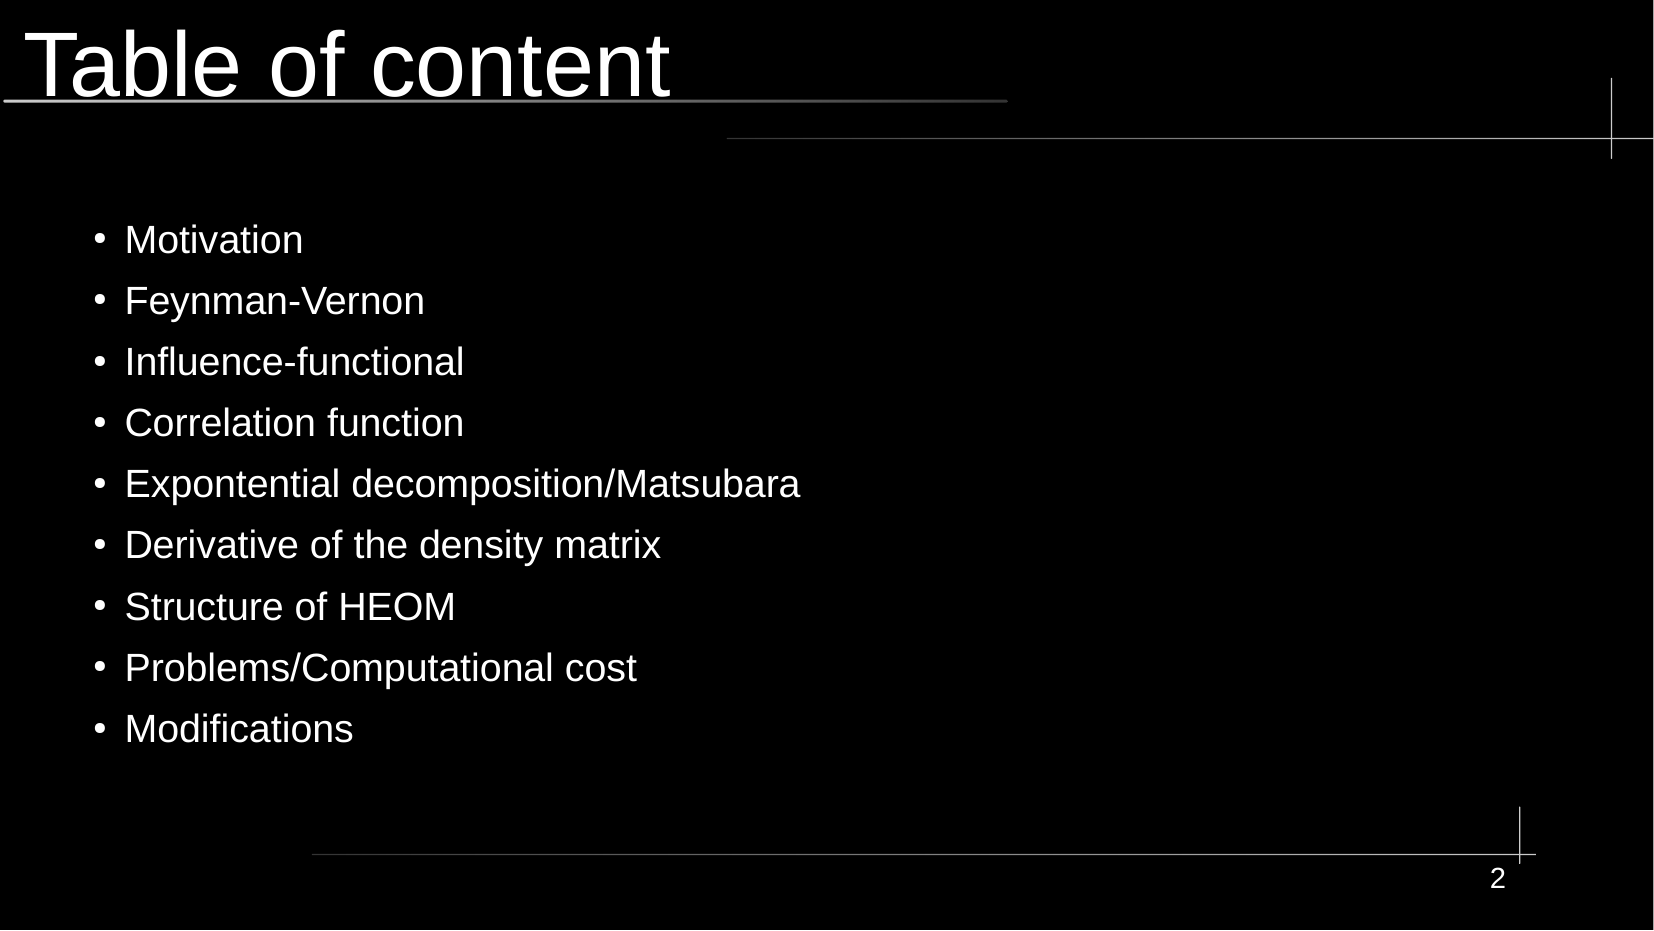

# Table of content
Motivation
Feynman-Vernon
Influence-functional
Correlation function
Expontential decomposition/Matsubara
Derivative of the density matrix
Structure of HEOM
Problems/Computational cost
Modifications
2